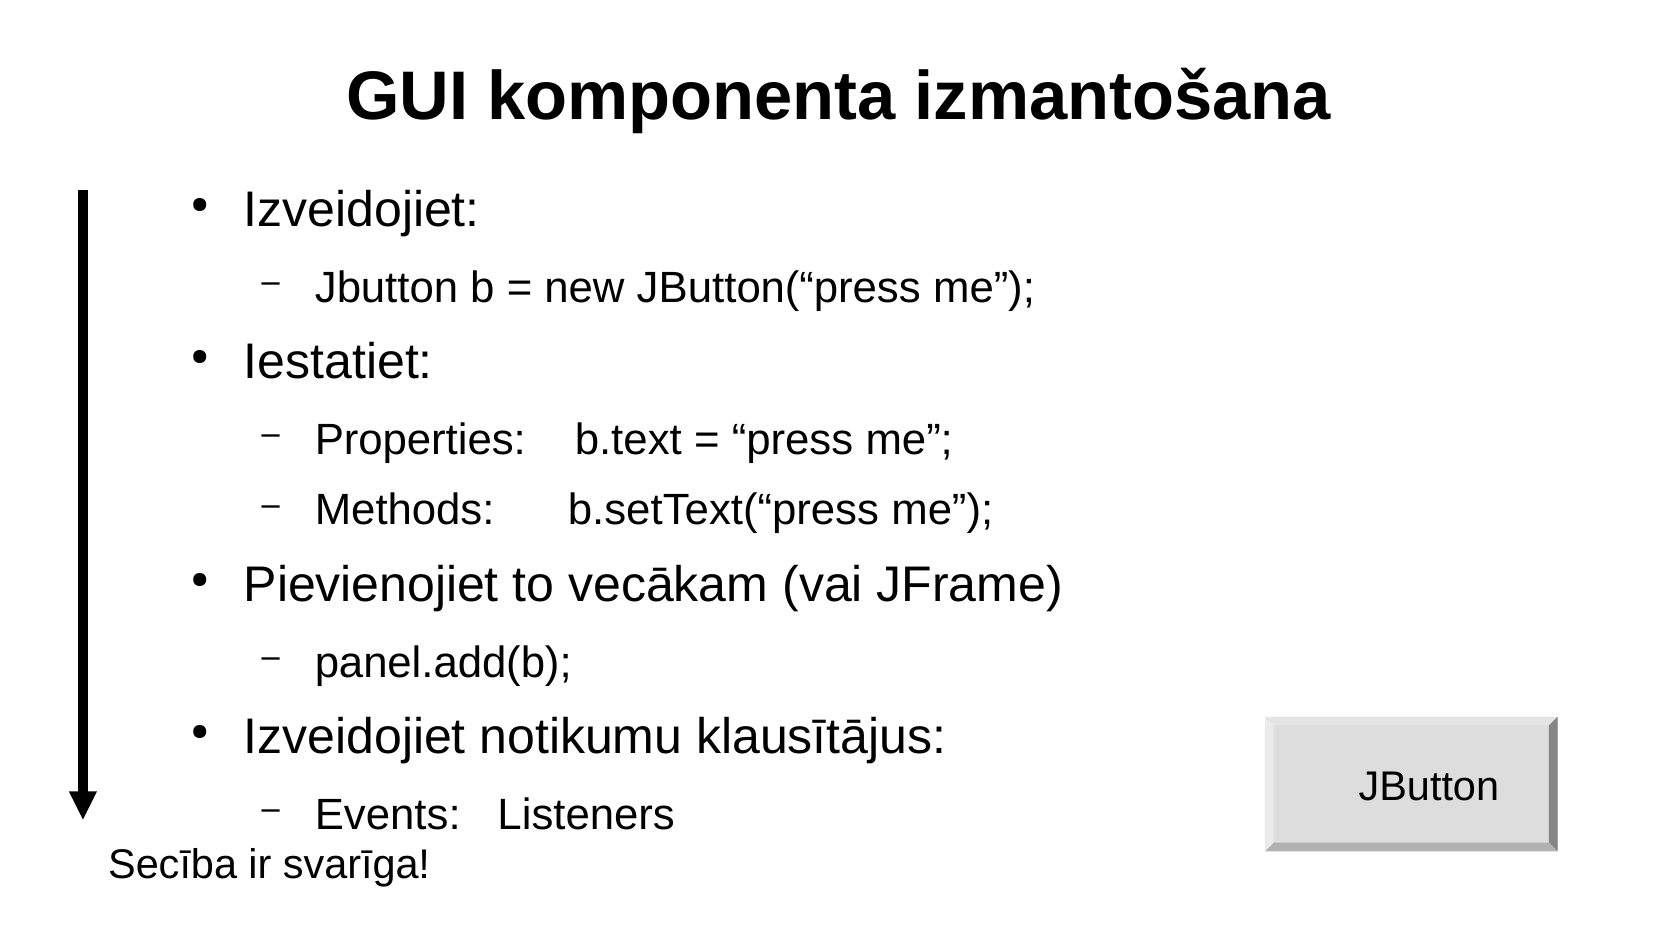

# GUI komponenta izmantošana
Izveidojiet:
Jbutton b = new JButton(“press me”);
Iestatiet:
Properties: b.text = “press me”;
Methods: b.setText(“press me”);
Pievienojiet to vecākam (vai JFrame)
panel.add(b);
Izveidojiet notikumu klausītājus:
Events: Listeners
JButton
Secība ir svarīga!